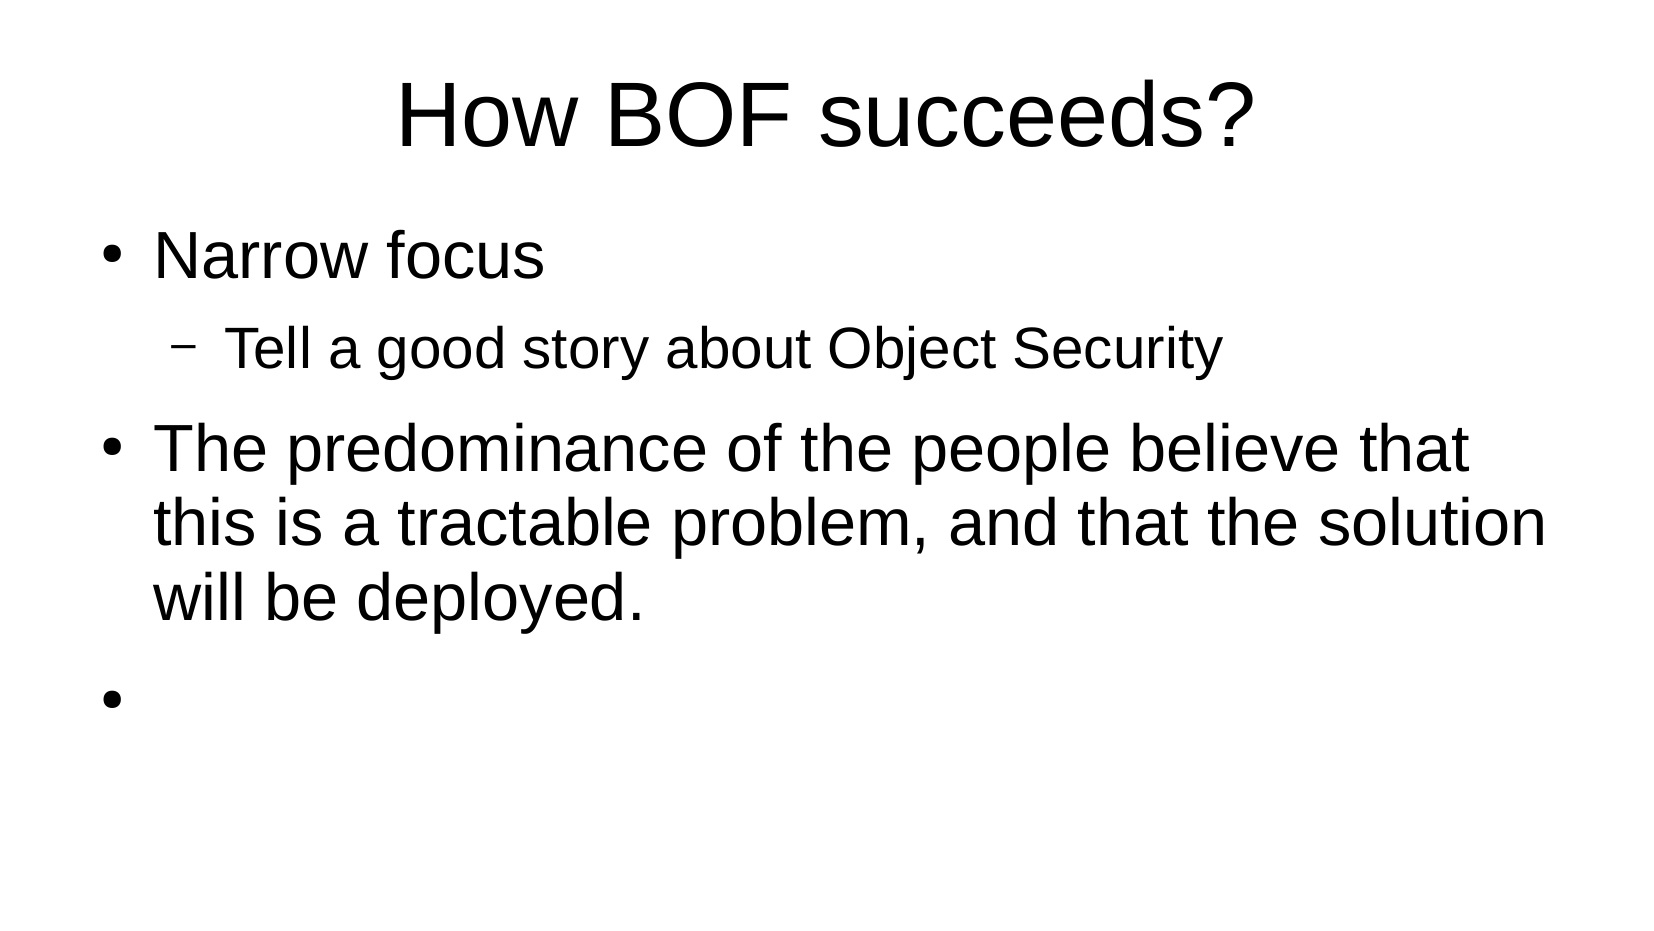

# How BOF succeeds?
Narrow focus
Tell a good story about Object Security
The predominance of the people believe that this is a tractable problem, and that the solution will be deployed.